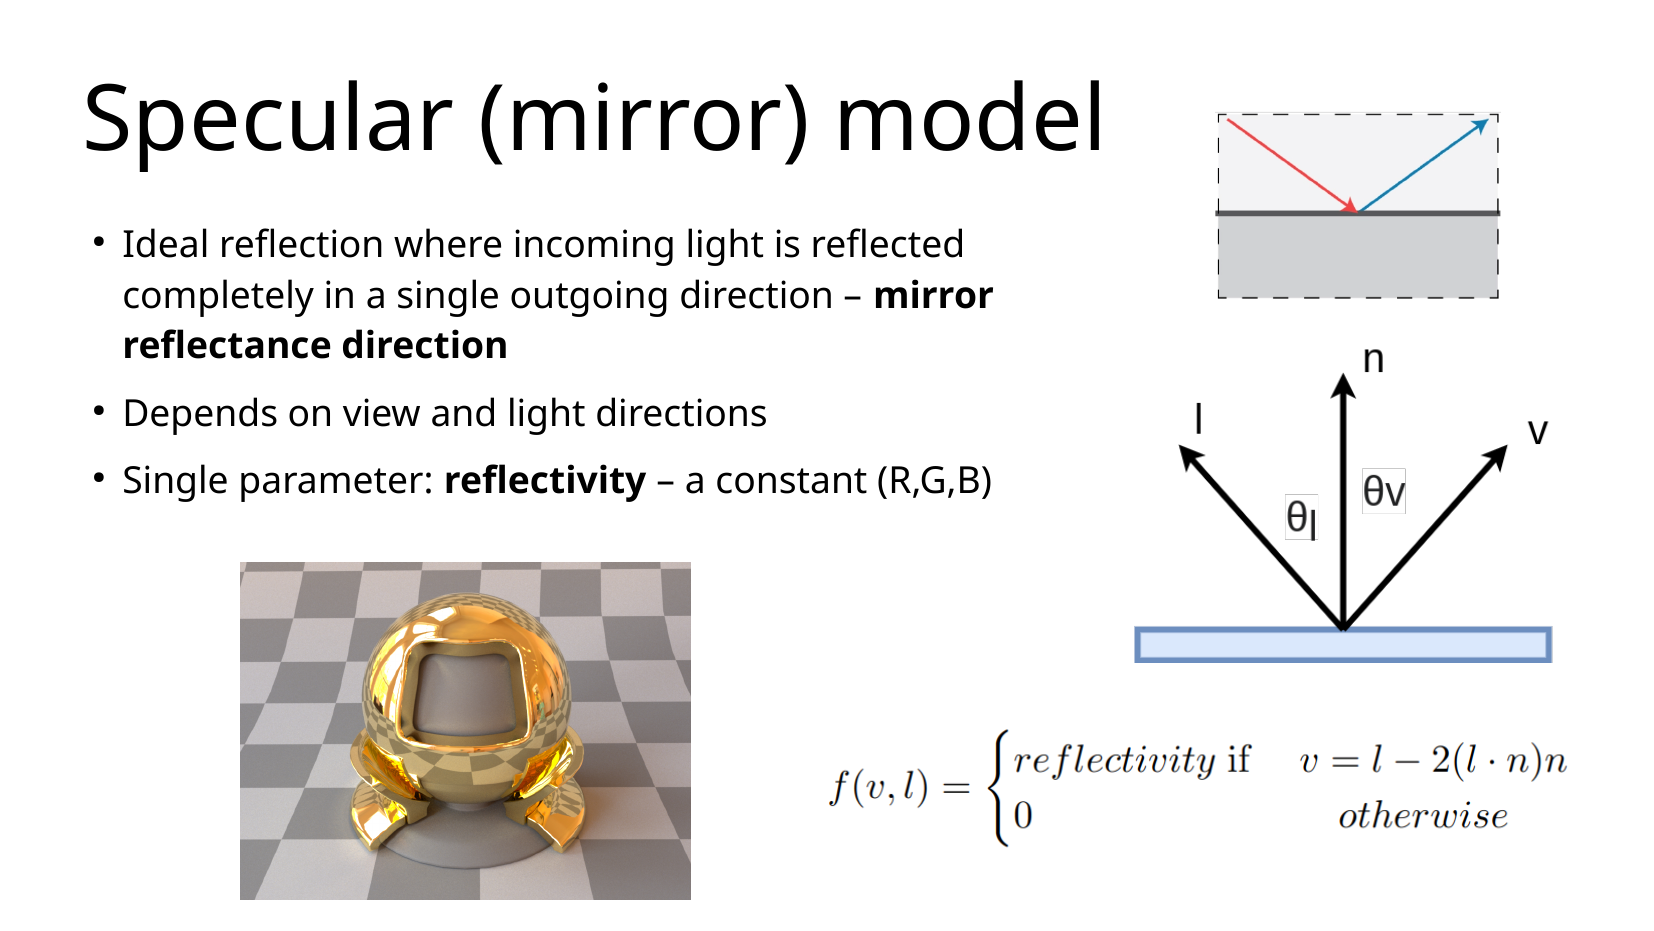

# Specular (mirror) model
Ideal reflection where incoming light is reflected completely in a single outgoing direction – mirror reflectance direction
Depends on view and light directions
Single parameter: reflectivity – a constant (R,G,B)